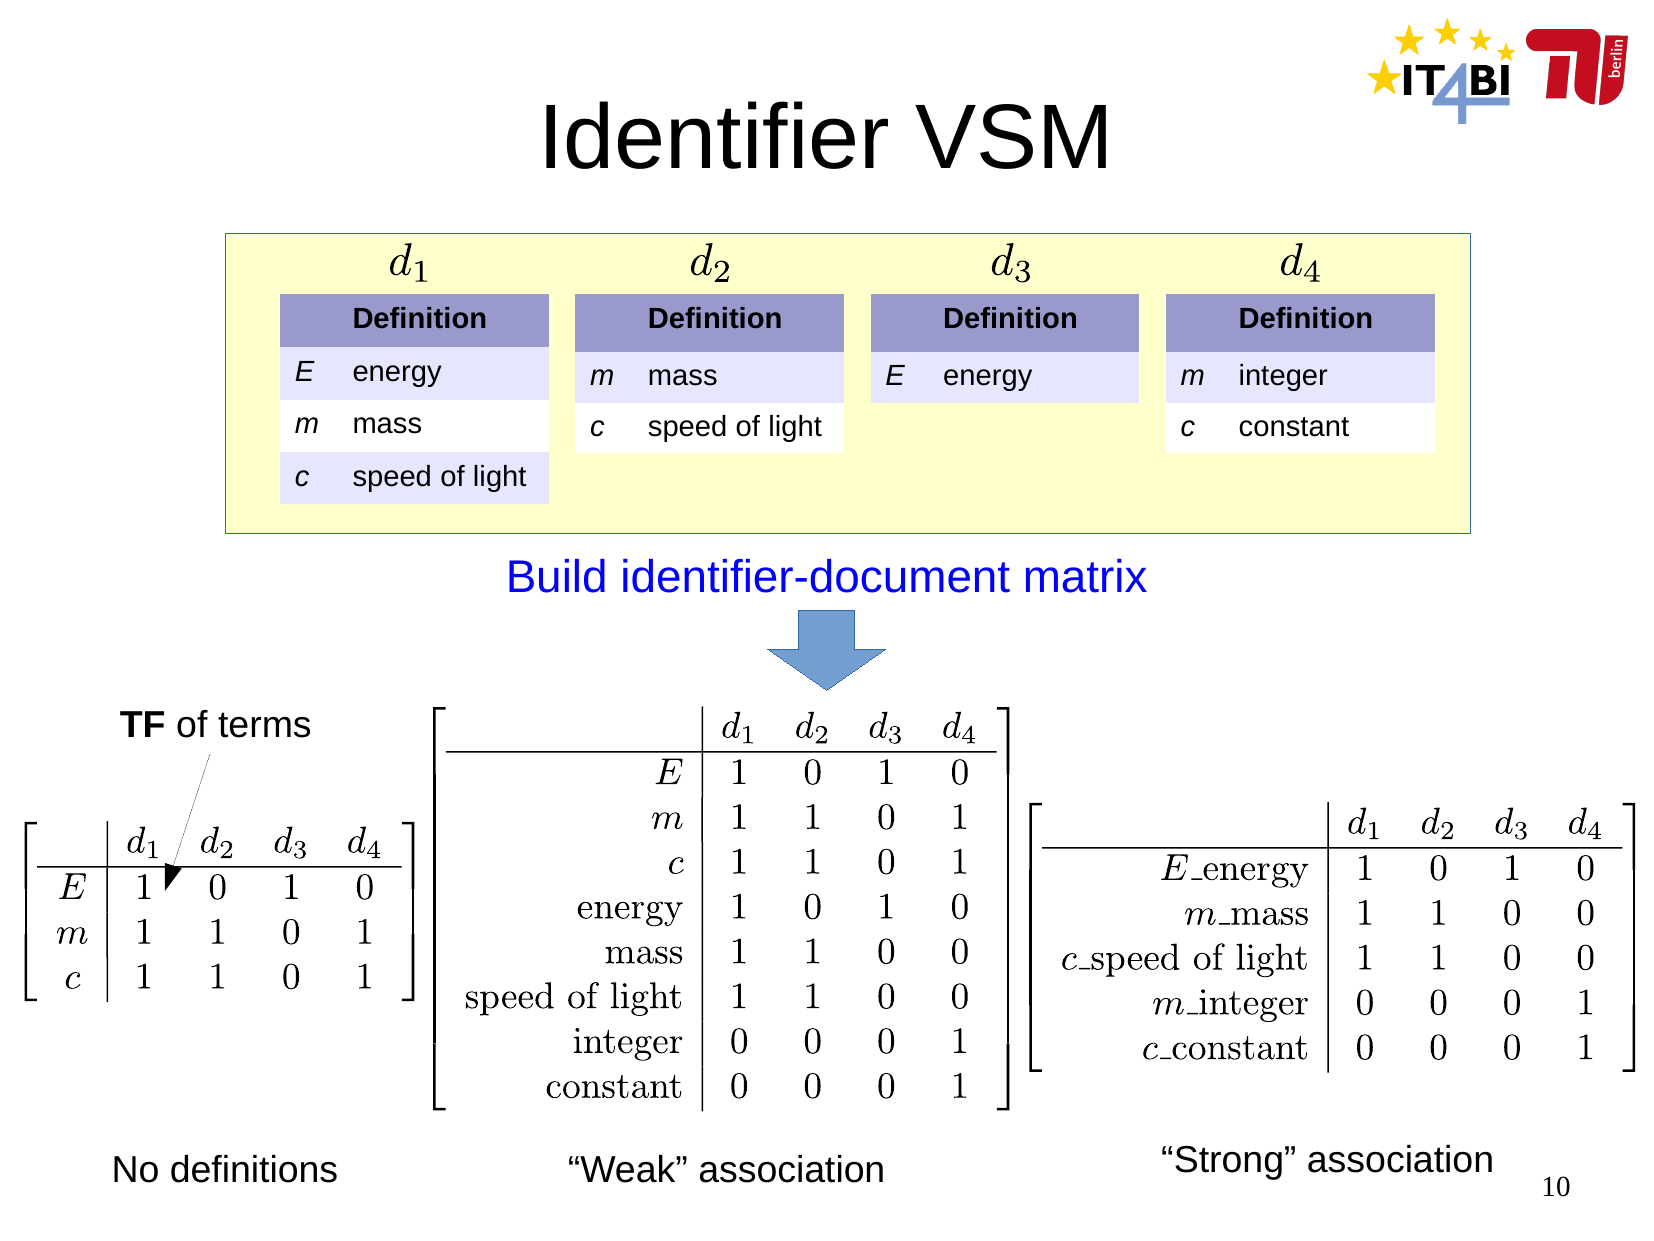

# Identifier VSM
| | Definition |
| --- | --- |
| E | energy |
| m | mass |
| c | speed of light |
| | Definition |
| --- | --- |
| m | mass |
| c | speed of light |
| | Definition |
| --- | --- |
| E | energy |
| | Definition |
| --- | --- |
| m | integer |
| c | constant |
Build identifier-document matrix
TF of terms
“Strong” association
No definitions
“Weak” association
10